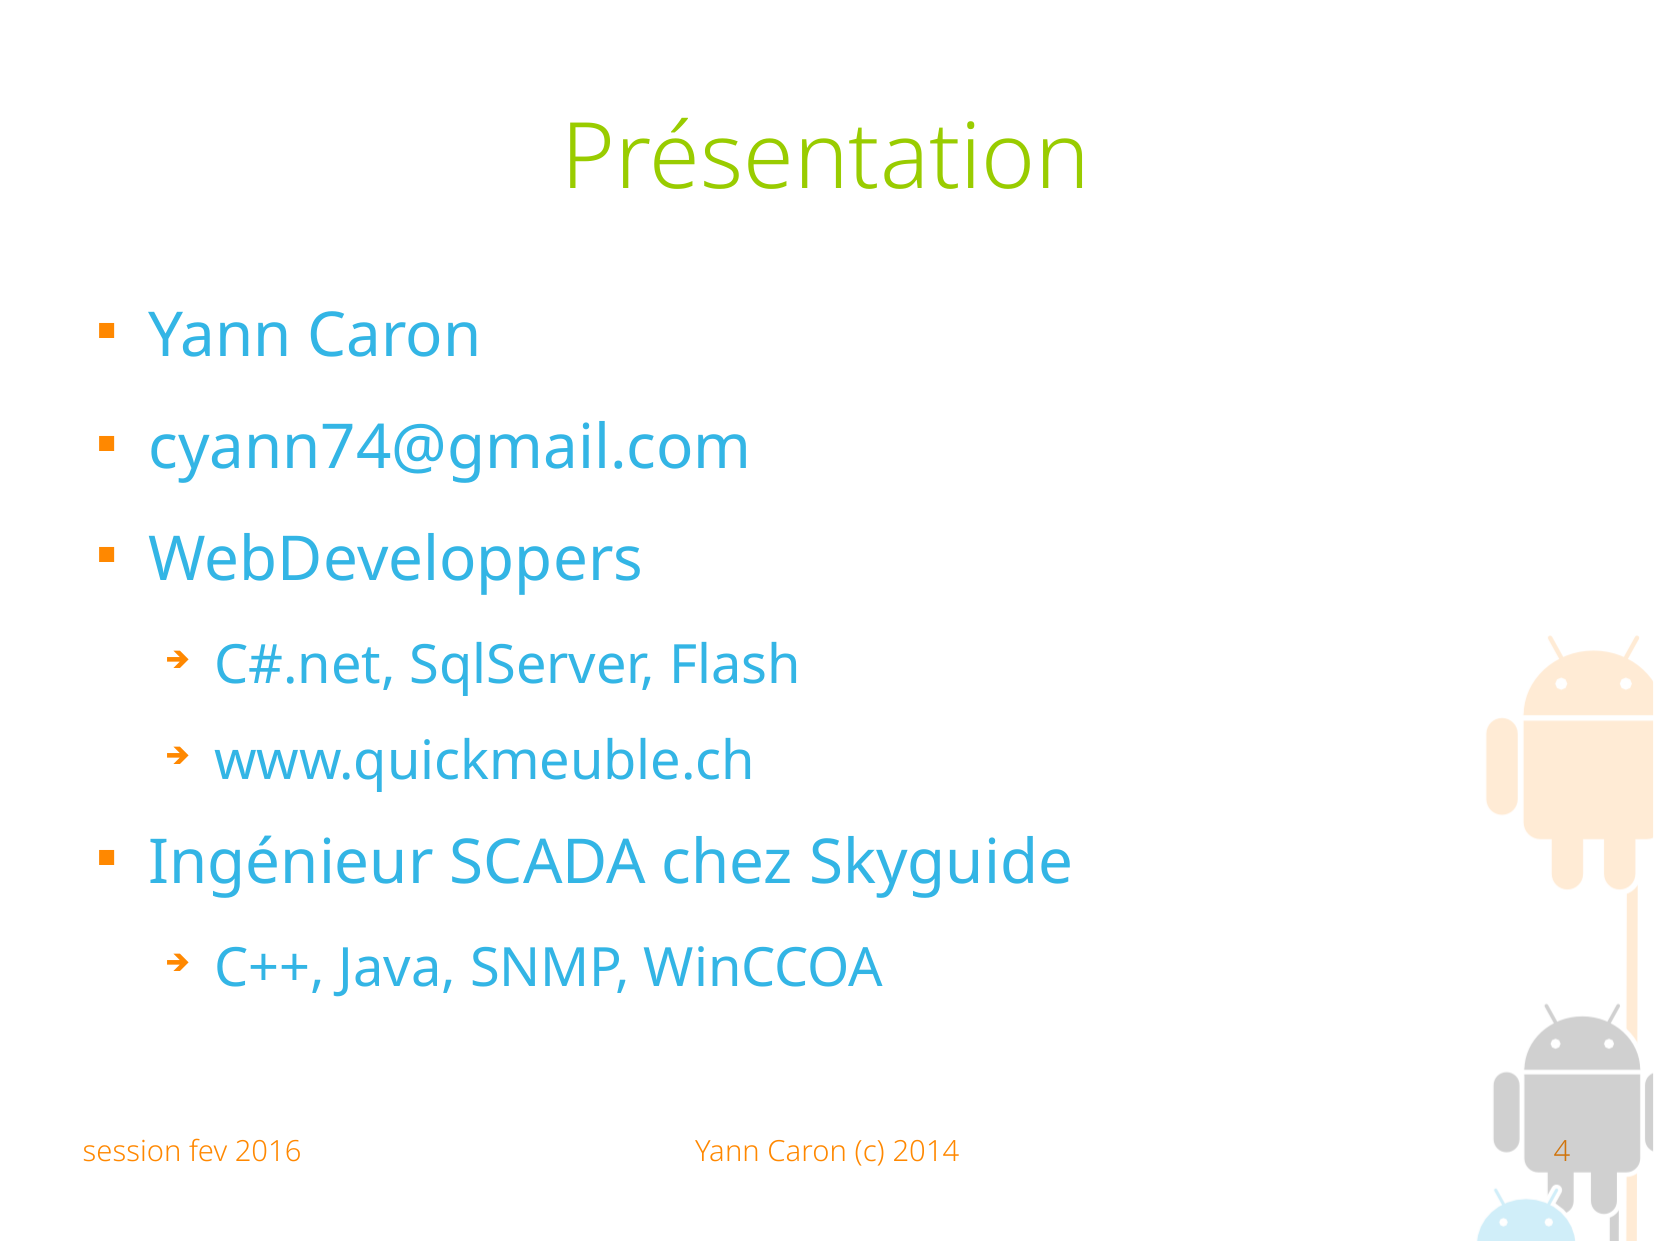

# Présentation
Yann Caron
cyann74@gmail.com
WebDeveloppers
C#.net, SqlServer, Flash
www.quickmeuble.ch
Ingénieur SCADA chez Skyguide
C++, Java, SNMP, WinCCOA
session fev 2016
Yann Caron (c) 2014
4